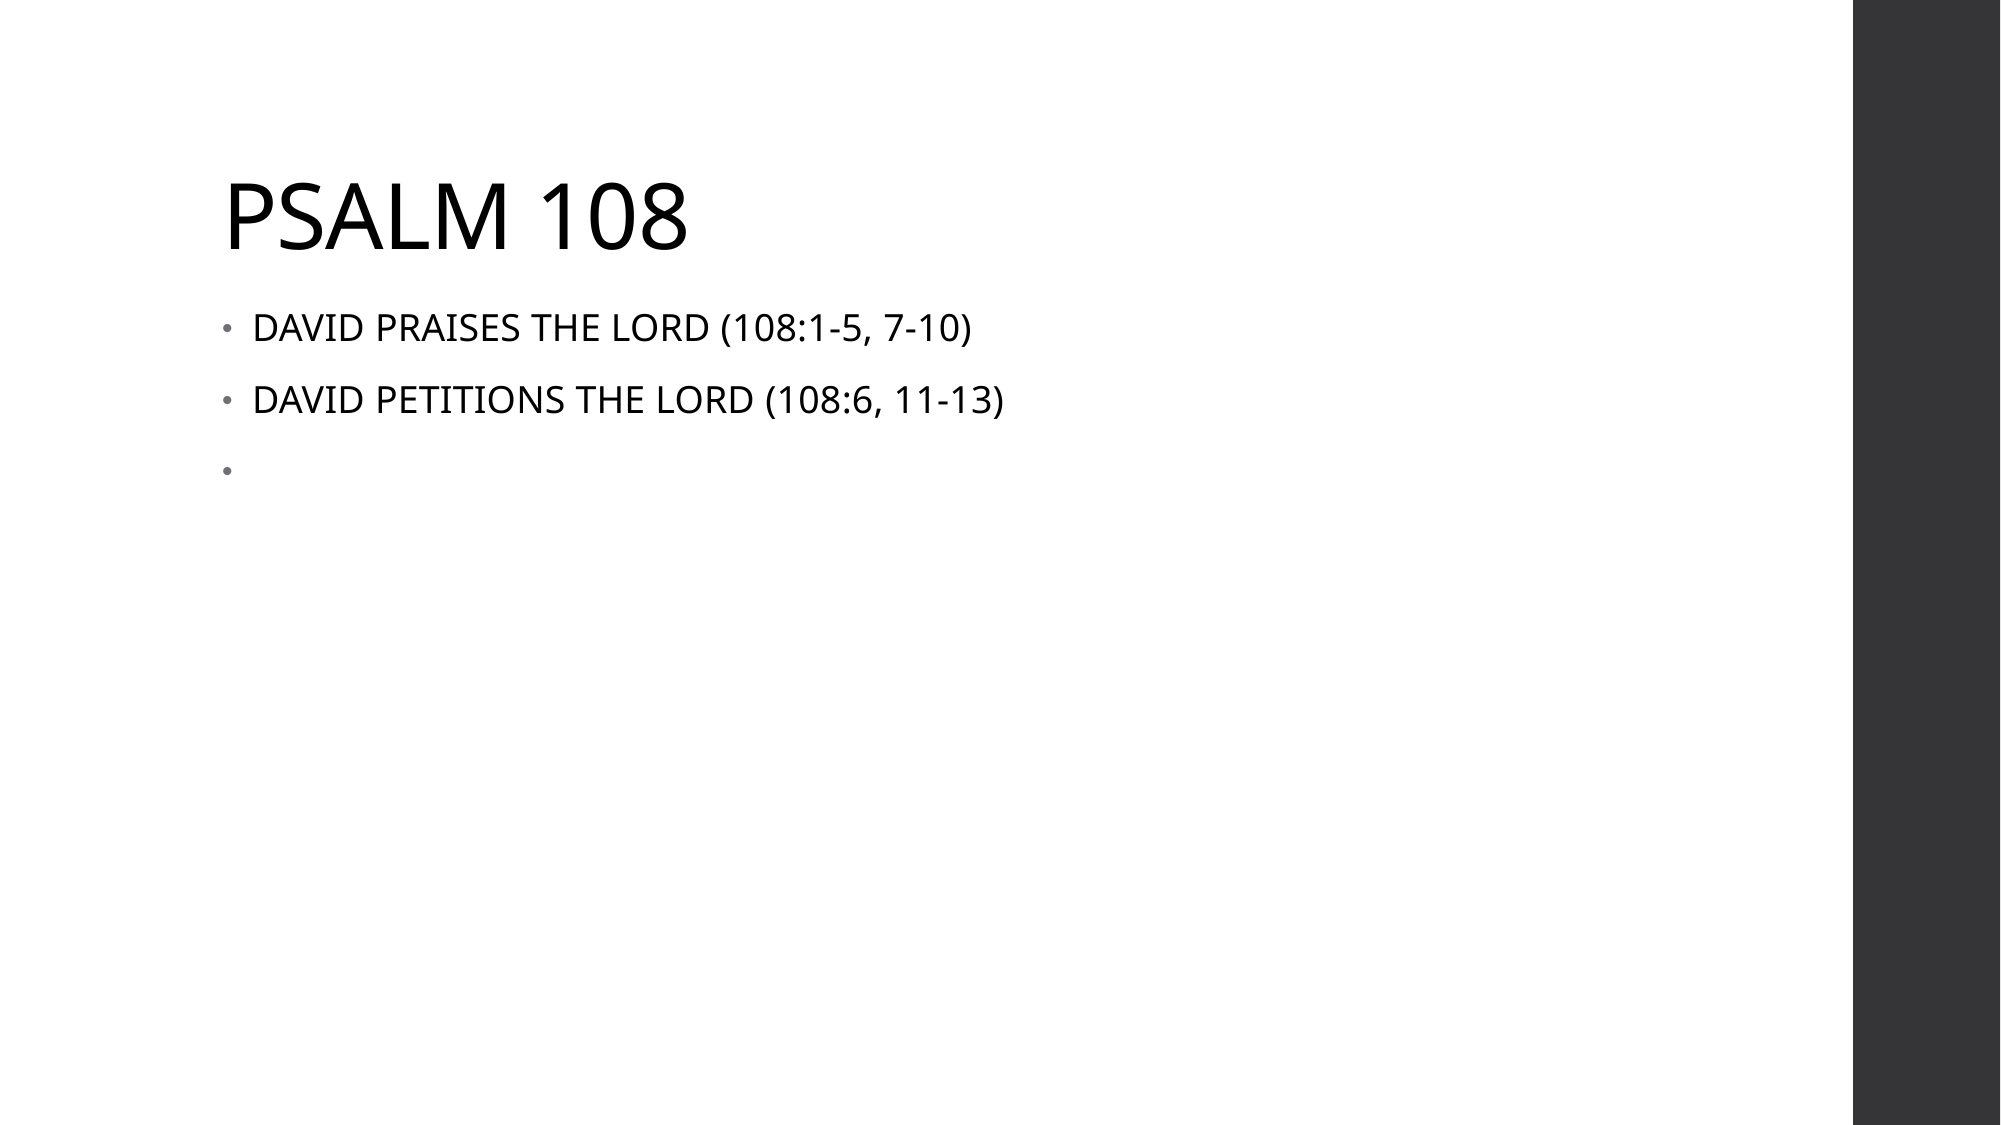

# PSALM 108
DAVID PRAISES THE LORD (108:1-5, 7-10)
DAVID PETITIONS THE LORD (108:6, 11-13)